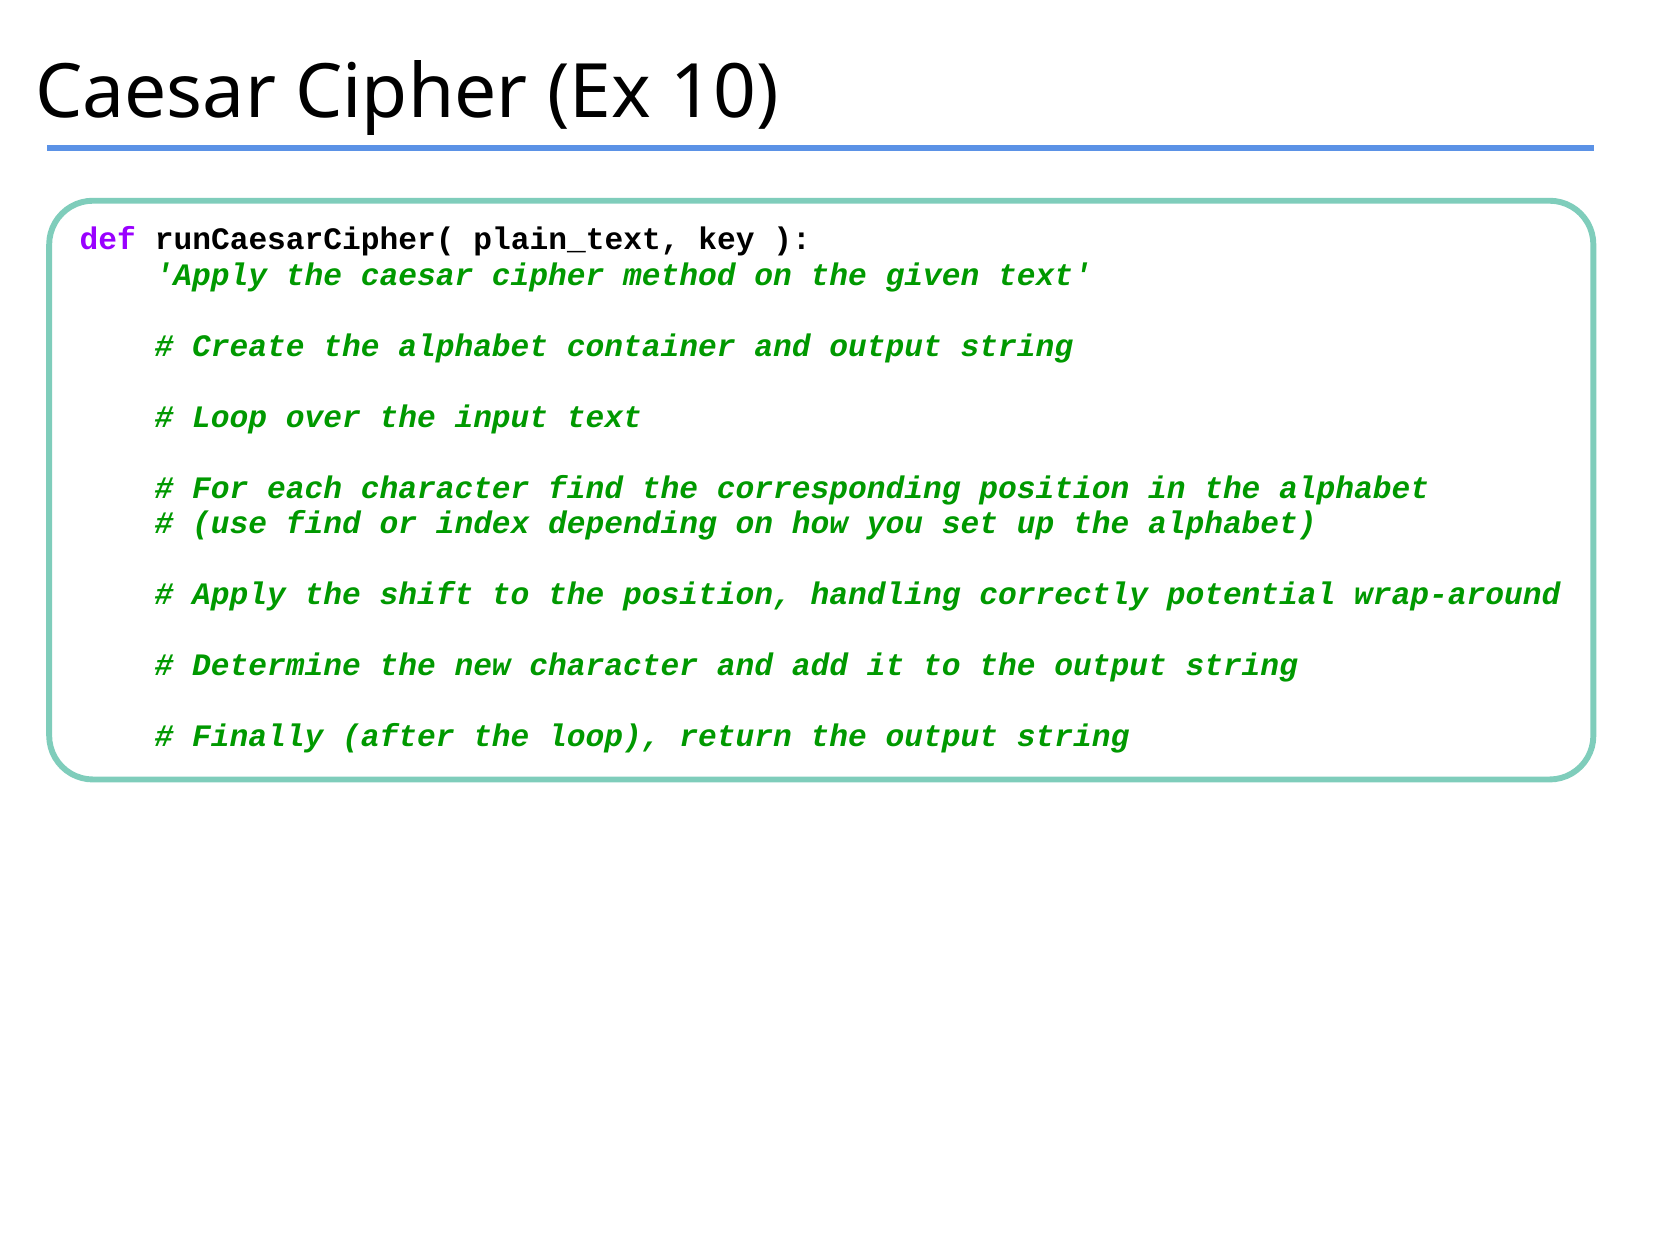

# Caesar Cipher (Ex 10)
def runCaesarCipher( plain_text, key ):
 'Apply the caesar cipher method on the given text'
 # Create the alphabet container and output string
 # Loop over the input text
 # For each character find the corresponding position in the alphabet
 # (use find or index depending on how you set up the alphabet)
 # Apply the shift to the position, handling correctly potential wrap-around
 # Determine the new character and add it to the output string
 # Finally (after the loop), return the output string